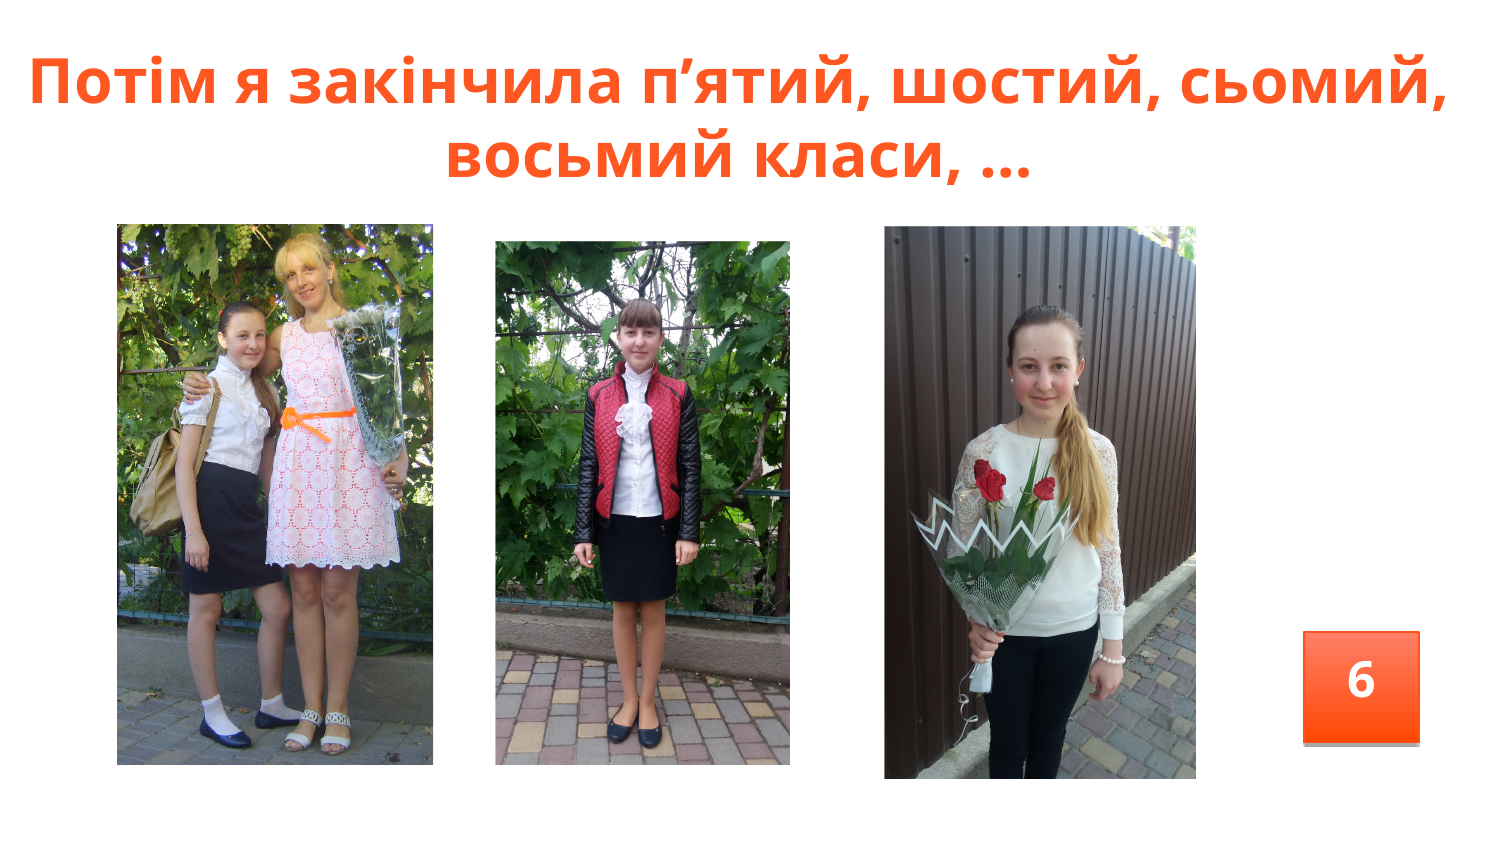

# Потім я закінчила п’ятий, шостий, сьомий, восьмий класи, …
6